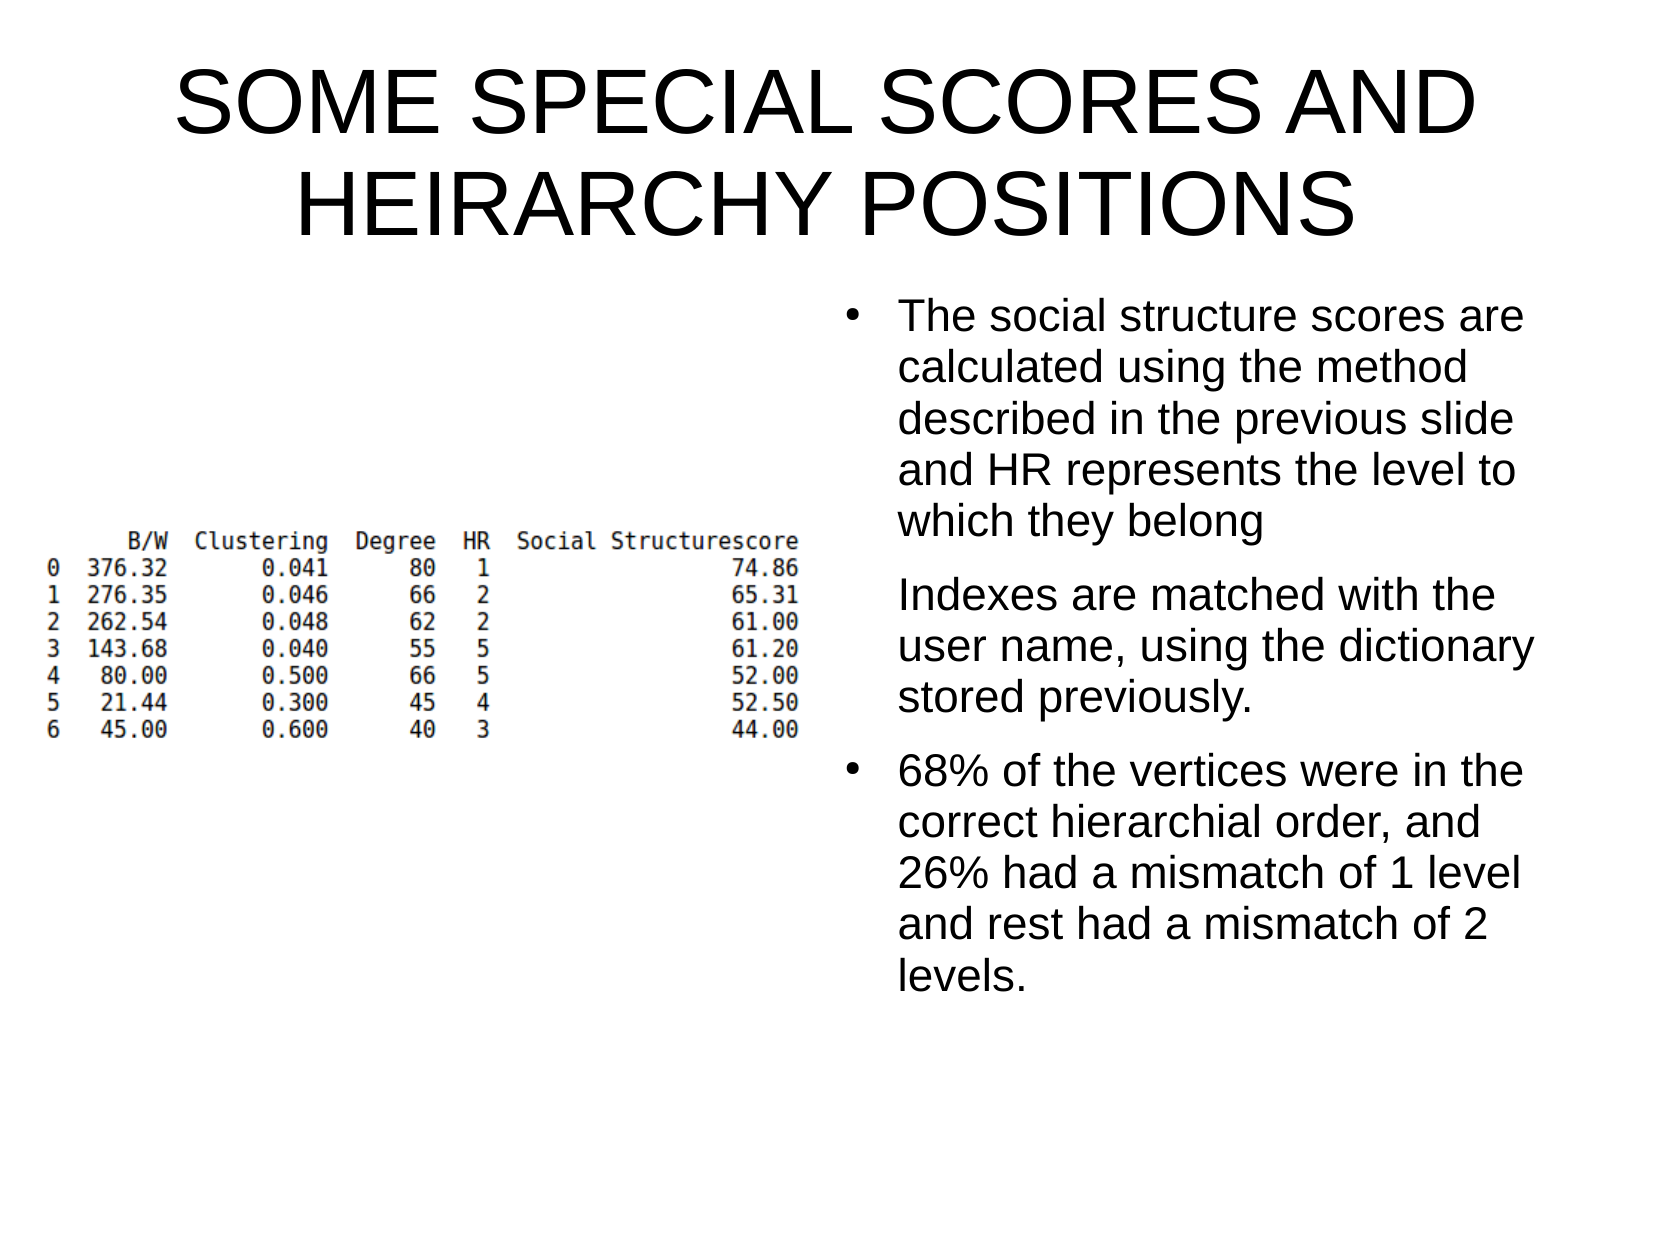

# SOME SPECIAL SCORES AND HEIRARCHY POSITIONS
The social structure scores are calculated using the method described in the previous slide and HR represents the level to which they belong
Indexes are matched with the user name, using the dictionary stored previously.
68% of the vertices were in the correct hierarchial order, and 26% had a mismatch of 1 level and rest had a mismatch of 2 levels.